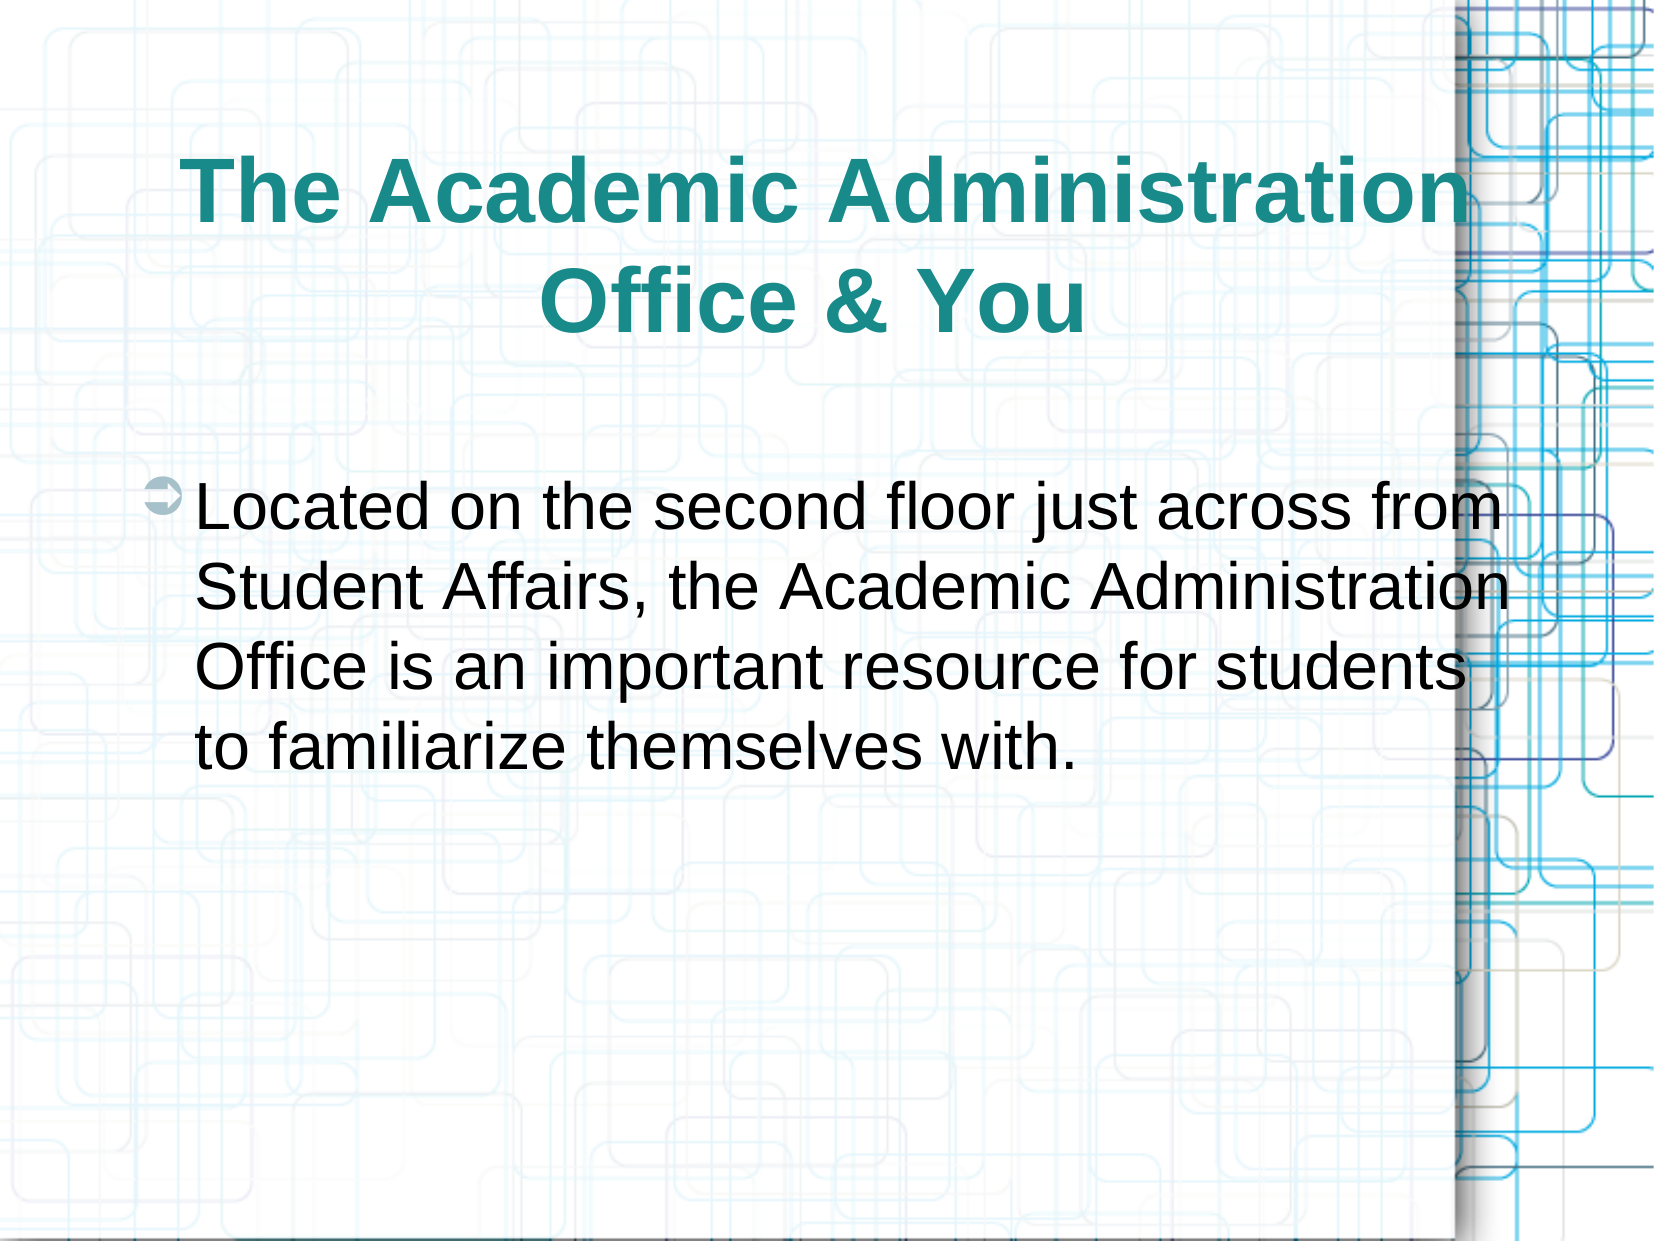

# The Academic Administration Office & You
Located on the second floor just across from Student Affairs, the Academic Administration Office is an important resource for students to familiarize themselves with.